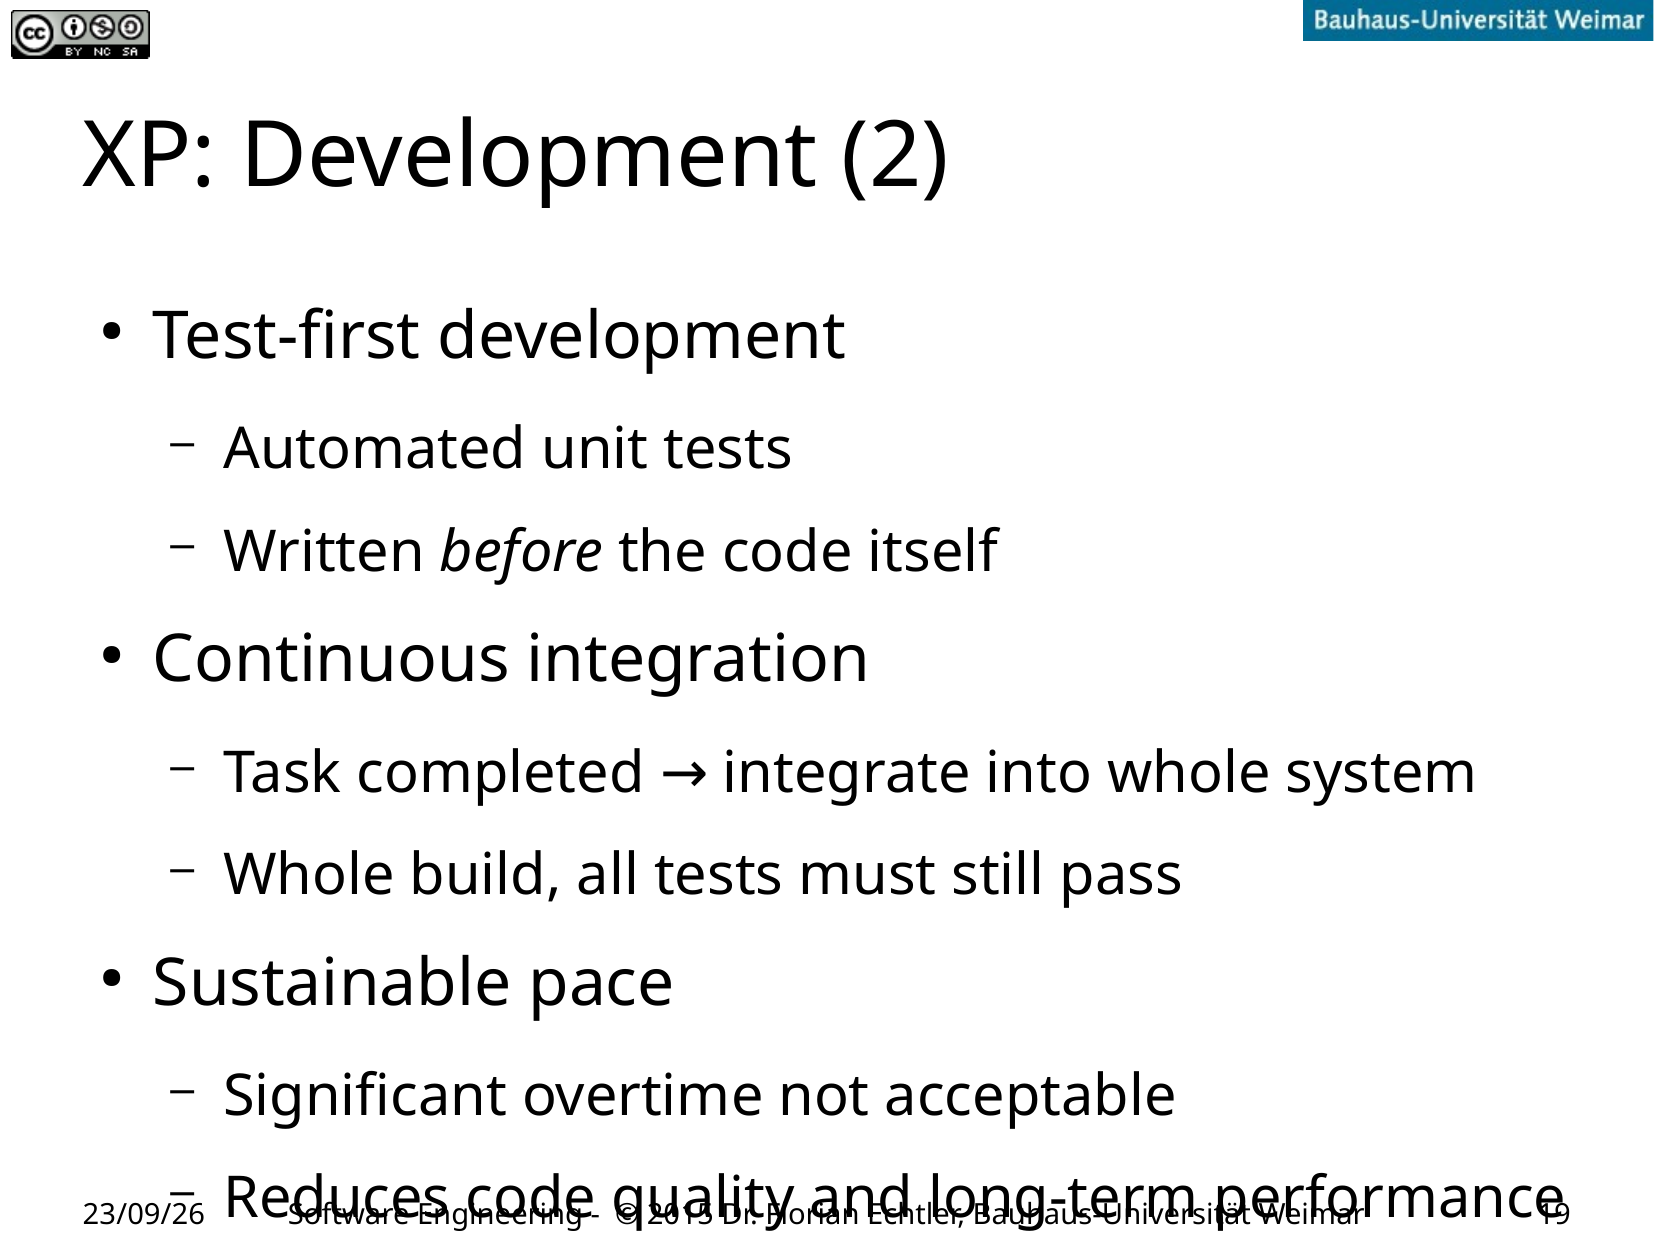

# XP: Development (2)
Test-first development
Automated unit tests
Written before the code itself
Continuous integration
Task completed → integrate into whole system
Whole build, all tests must still pass
Sustainable pace
Significant overtime not acceptable
Reduces code quality and long-term performance
Software Engineering - © 2015 Dr. Florian Echtler, Bauhaus-Universität Weimar
19